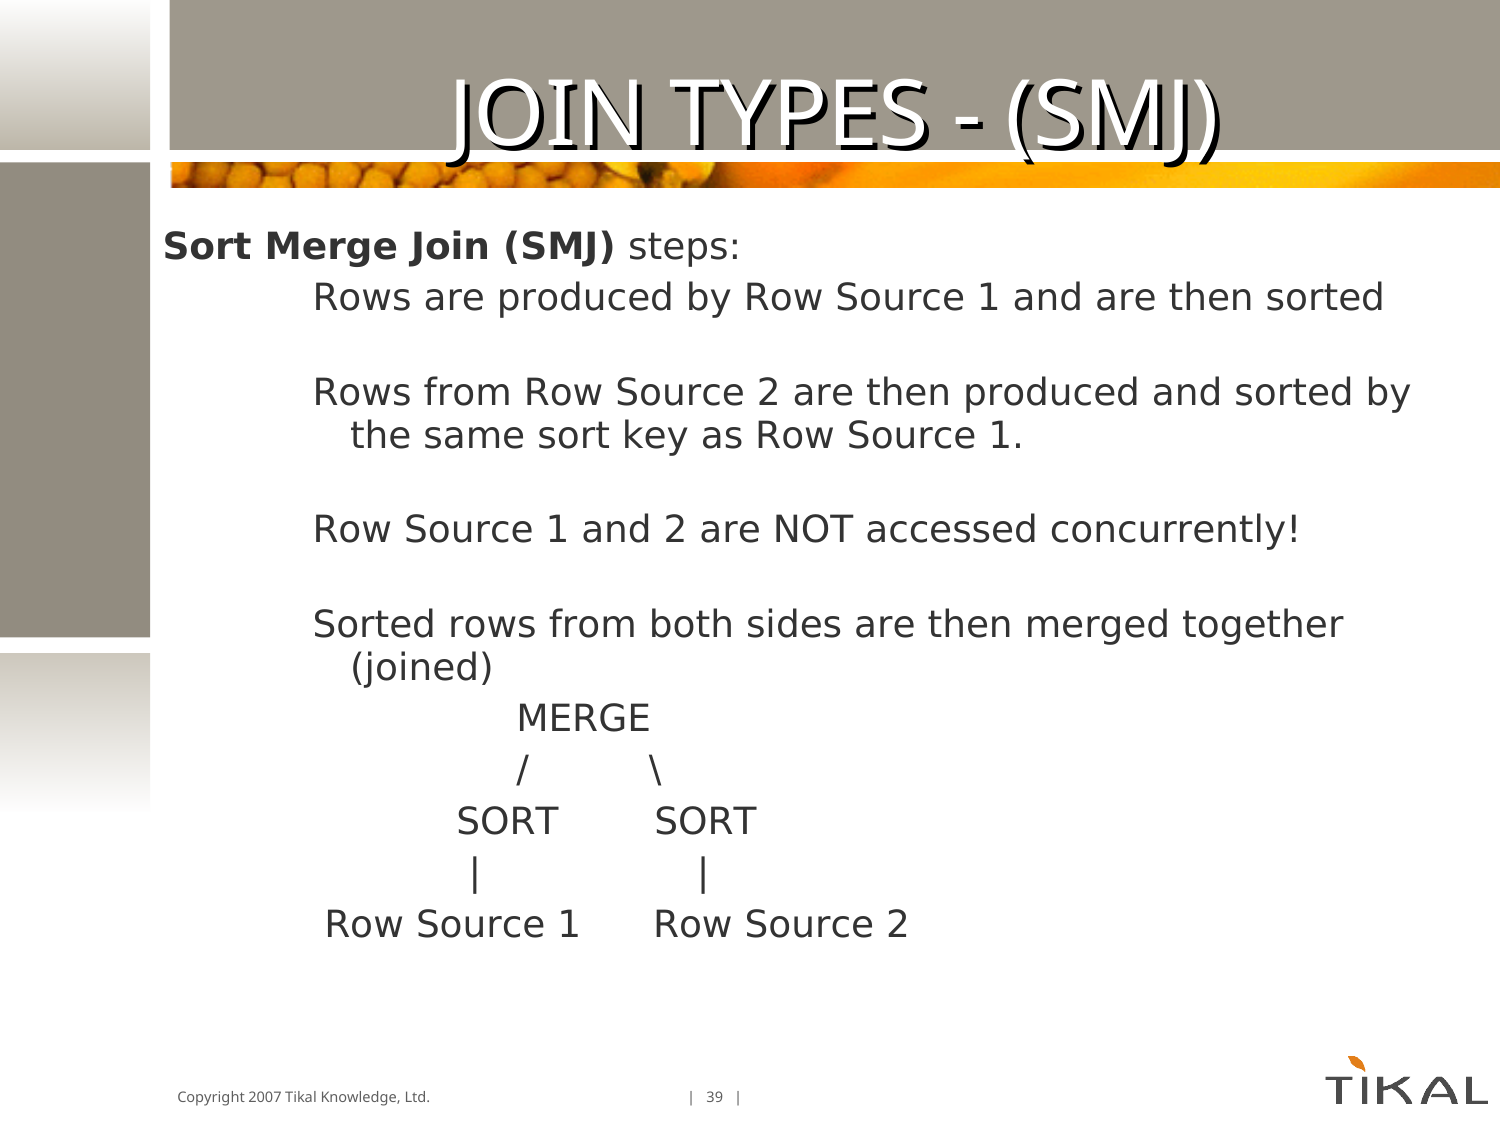

# JOIN TYPES - (SMJ)
Sort Merge Join (SMJ) steps:
Rows are produced by Row Source 1 and are then sorted
Rows from Row Source 2 are then produced and sorted by the same sort key as Row Source 1.
Row Source 1 and 2 are NOT accessed concurrently!
Sorted rows from both sides are then merged together (joined)
 MERGE
 / \
 SORT SORT
 | |
 Row Source 1 Row Source 2